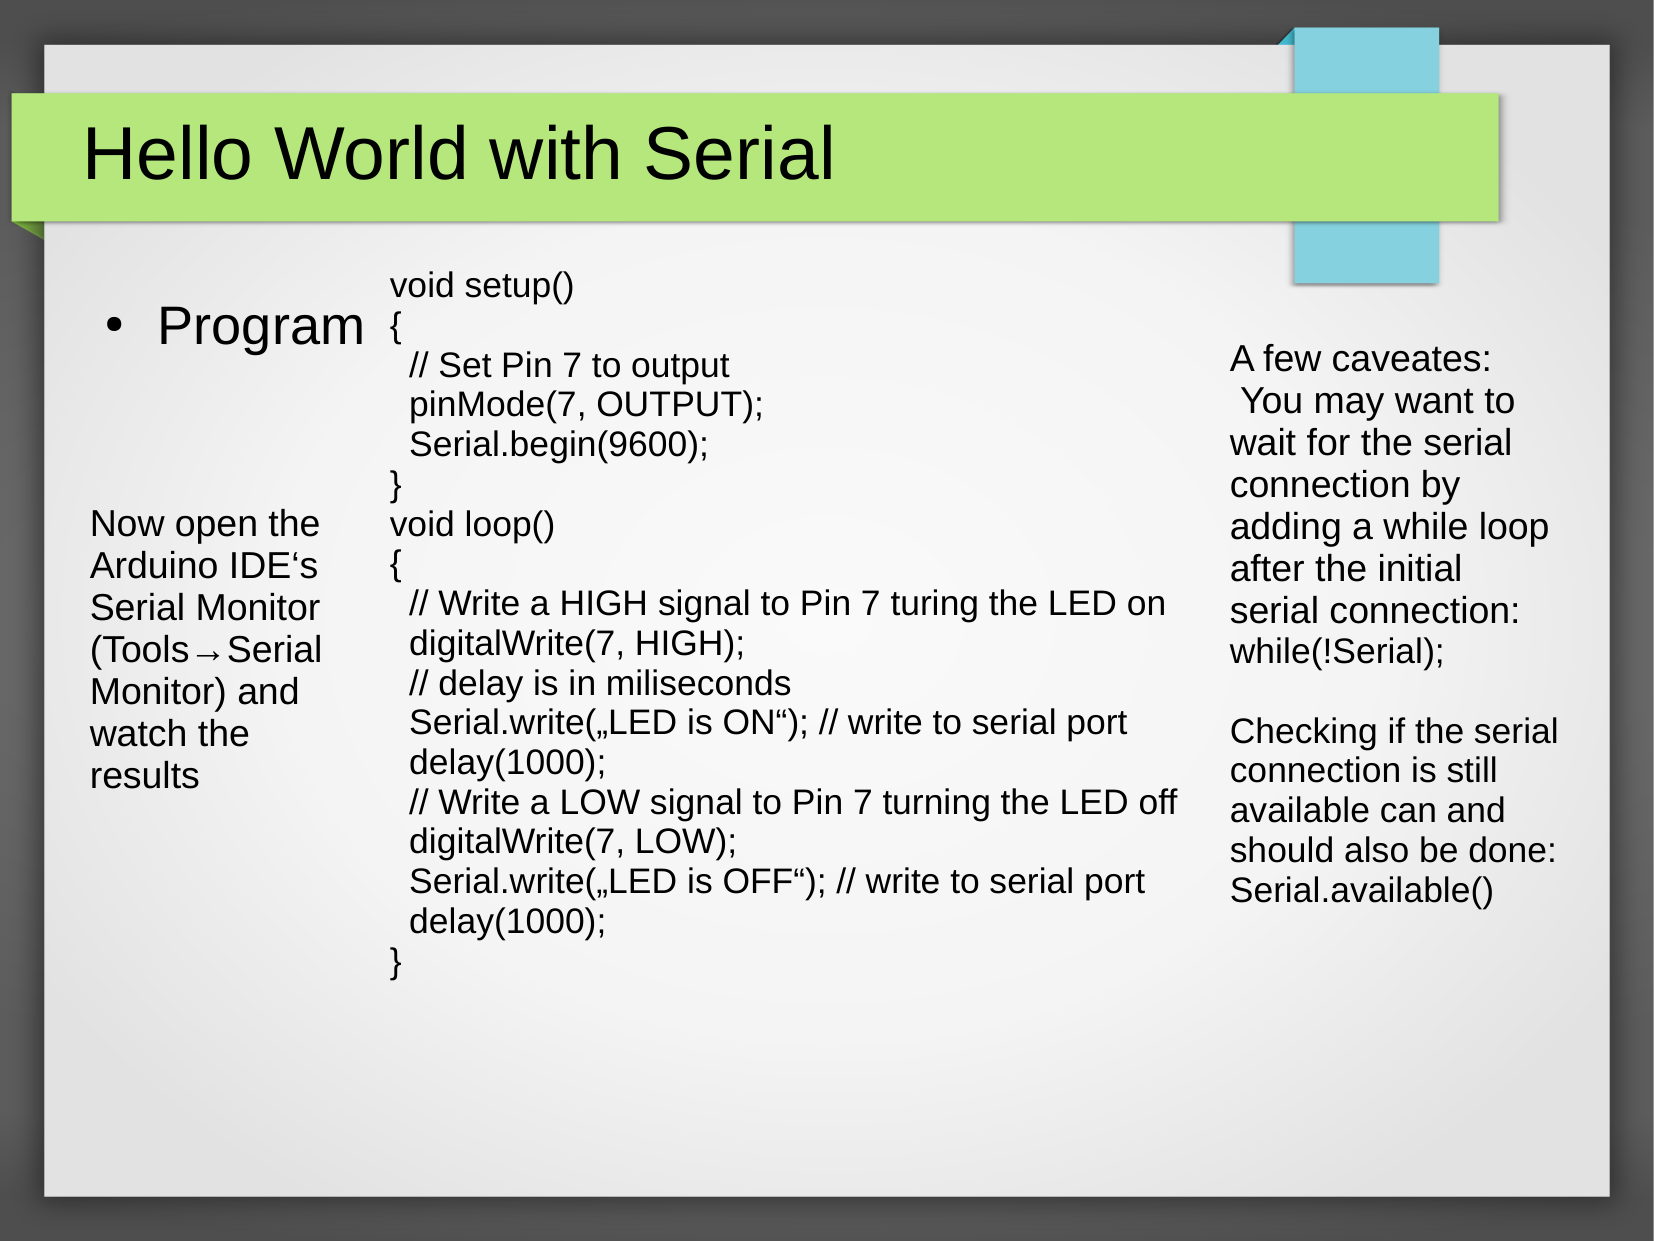

# Hello World with Serial
void setup()
{
 // Set Pin 7 to output
 pinMode(7, OUTPUT);
 Serial.begin(9600);
}
void loop()
{
 // Write a HIGH signal to Pin 7 turing the LED on
 digitalWrite(7, HIGH);
 // delay is in miliseconds
 Serial.write(„LED is ON“); // write to serial port
 delay(1000);
 // Write a LOW signal to Pin 7 turning the LED off
 digitalWrite(7, LOW);
 Serial.write(„LED is OFF“); // write to serial port
 delay(1000);
}
Program
A few caveates:
 You may want to wait for the serial connection by adding a while loop after the initial serial connection:
while(!Serial);
Checking if the serial connection is still available can and should also be done: Serial.available()
Now open the Arduino IDE‘s Serial Monitor (Tools→Serial Monitor) and watch the results